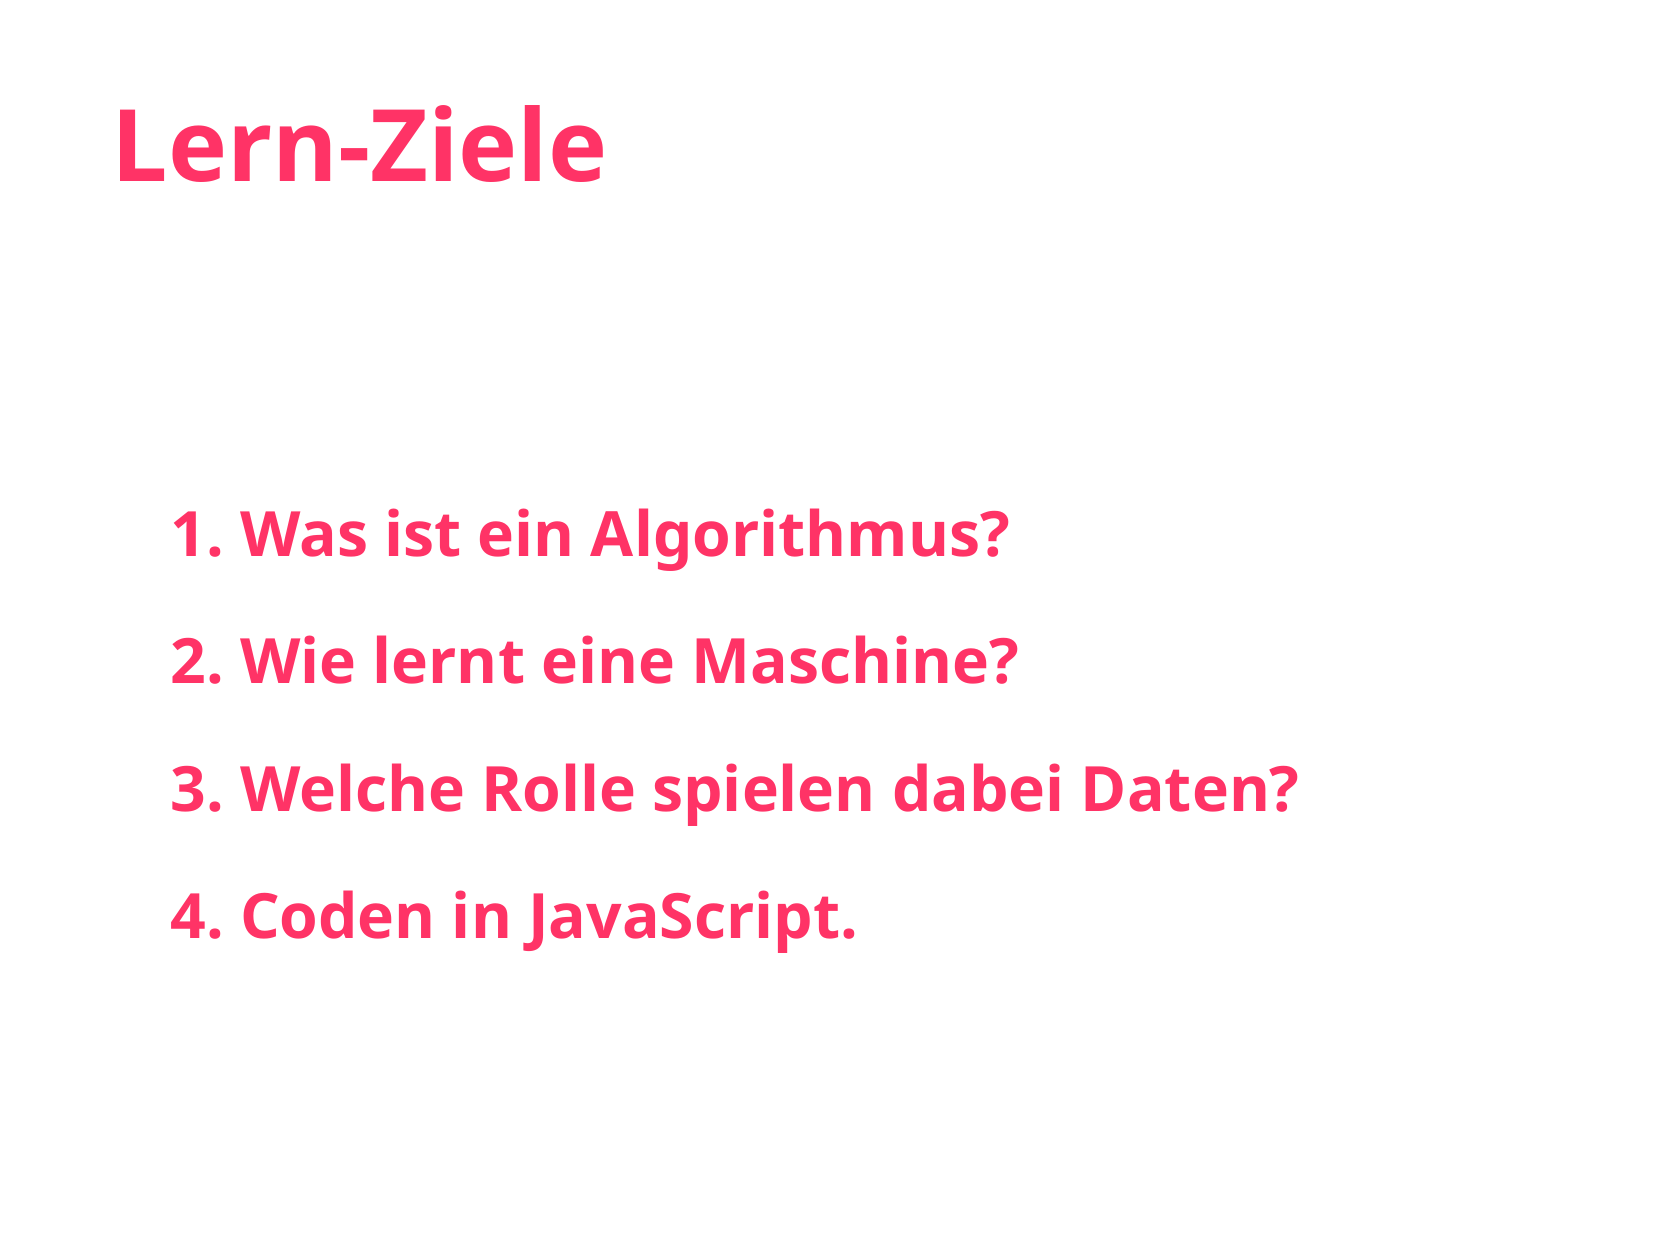

Lern-Ziele
# 1. Was ist ein Algorithmus? 2. Wie lernt eine Maschine? 3. Welche Rolle spielen dabei Daten? 4. Coden in JavaScript.